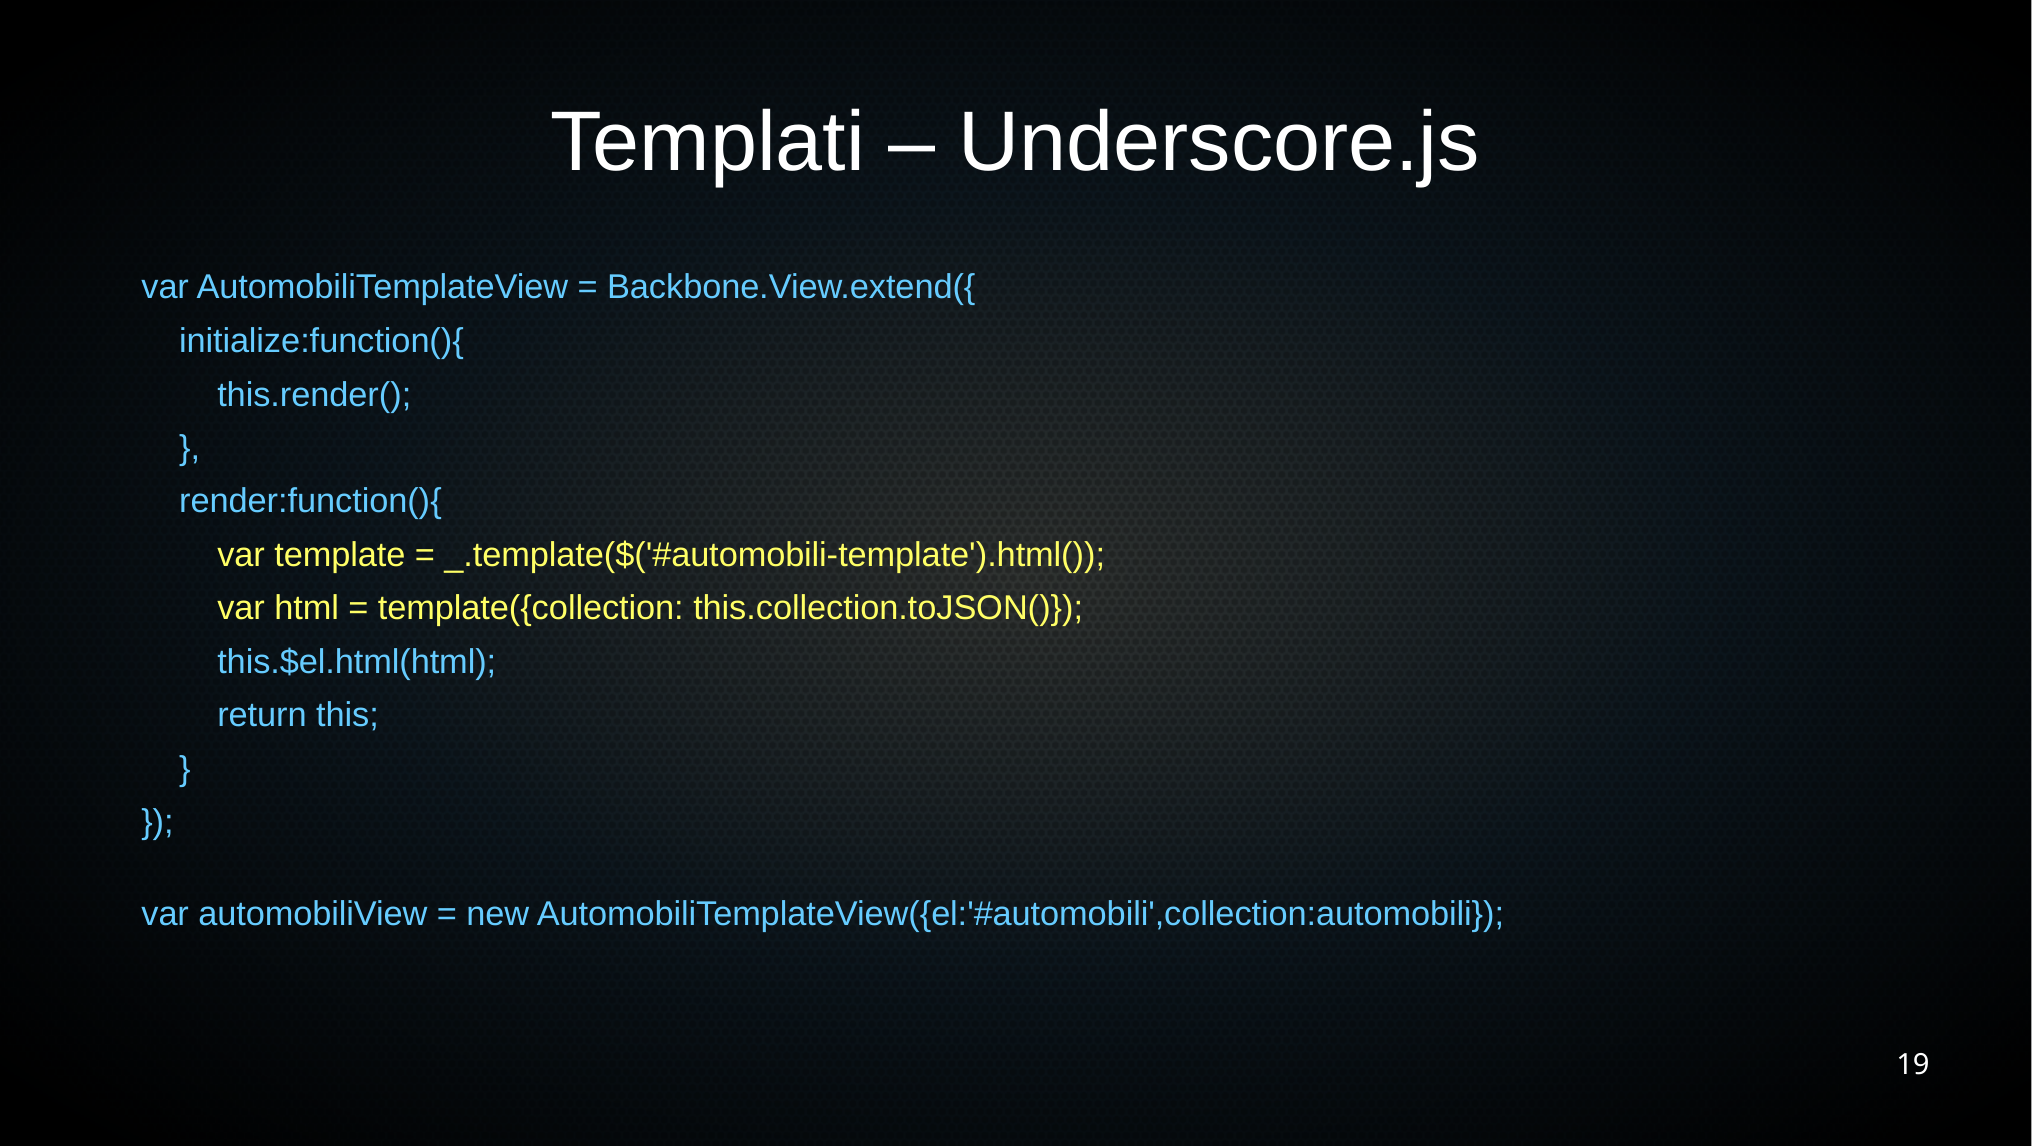

# Templati – Underscore.js
var AutomobiliTemplateView = Backbone.View.extend({
 initialize:function(){
 this.render();
 },
 render:function(){
 var template = _.template($('#automobili-template').html());
 var html = template({collection: this.collection.toJSON()});
 this.$el.html(html);
 return this;
 }
});
var automobiliView = new AutomobiliTemplateView({el:'#automobili',collection:automobili});
19